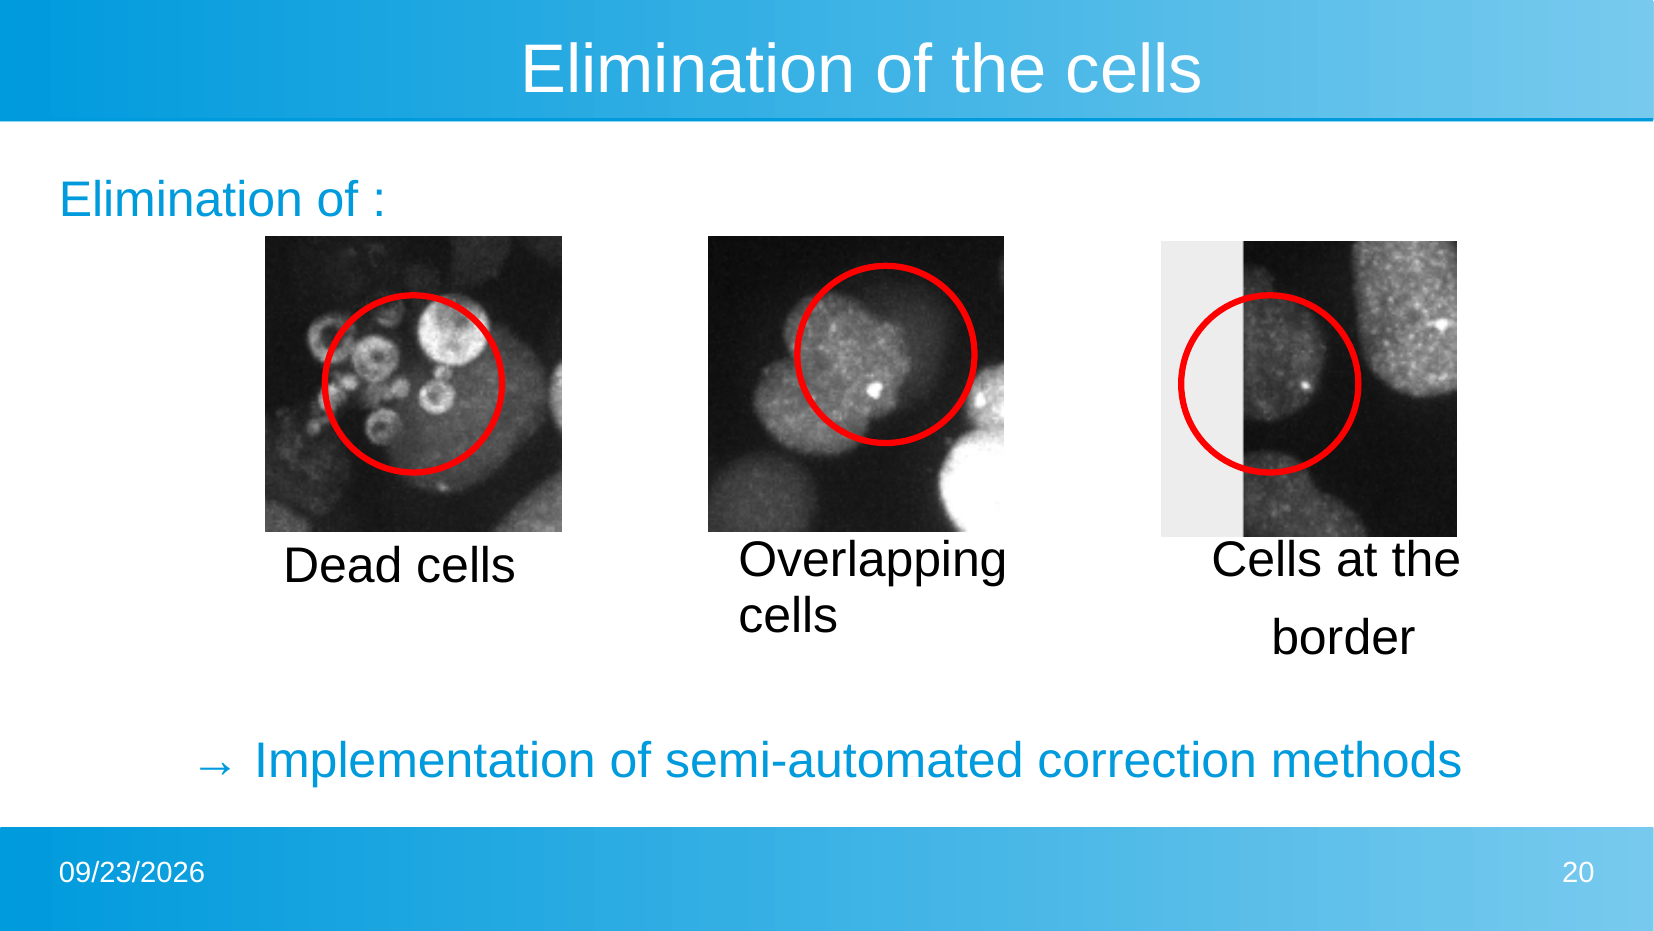

# Elimination of the cells
Elimination of :
Overlapping cells
Cells at the
border
Dead cells
→ Implementation of semi-automated correction methods
20